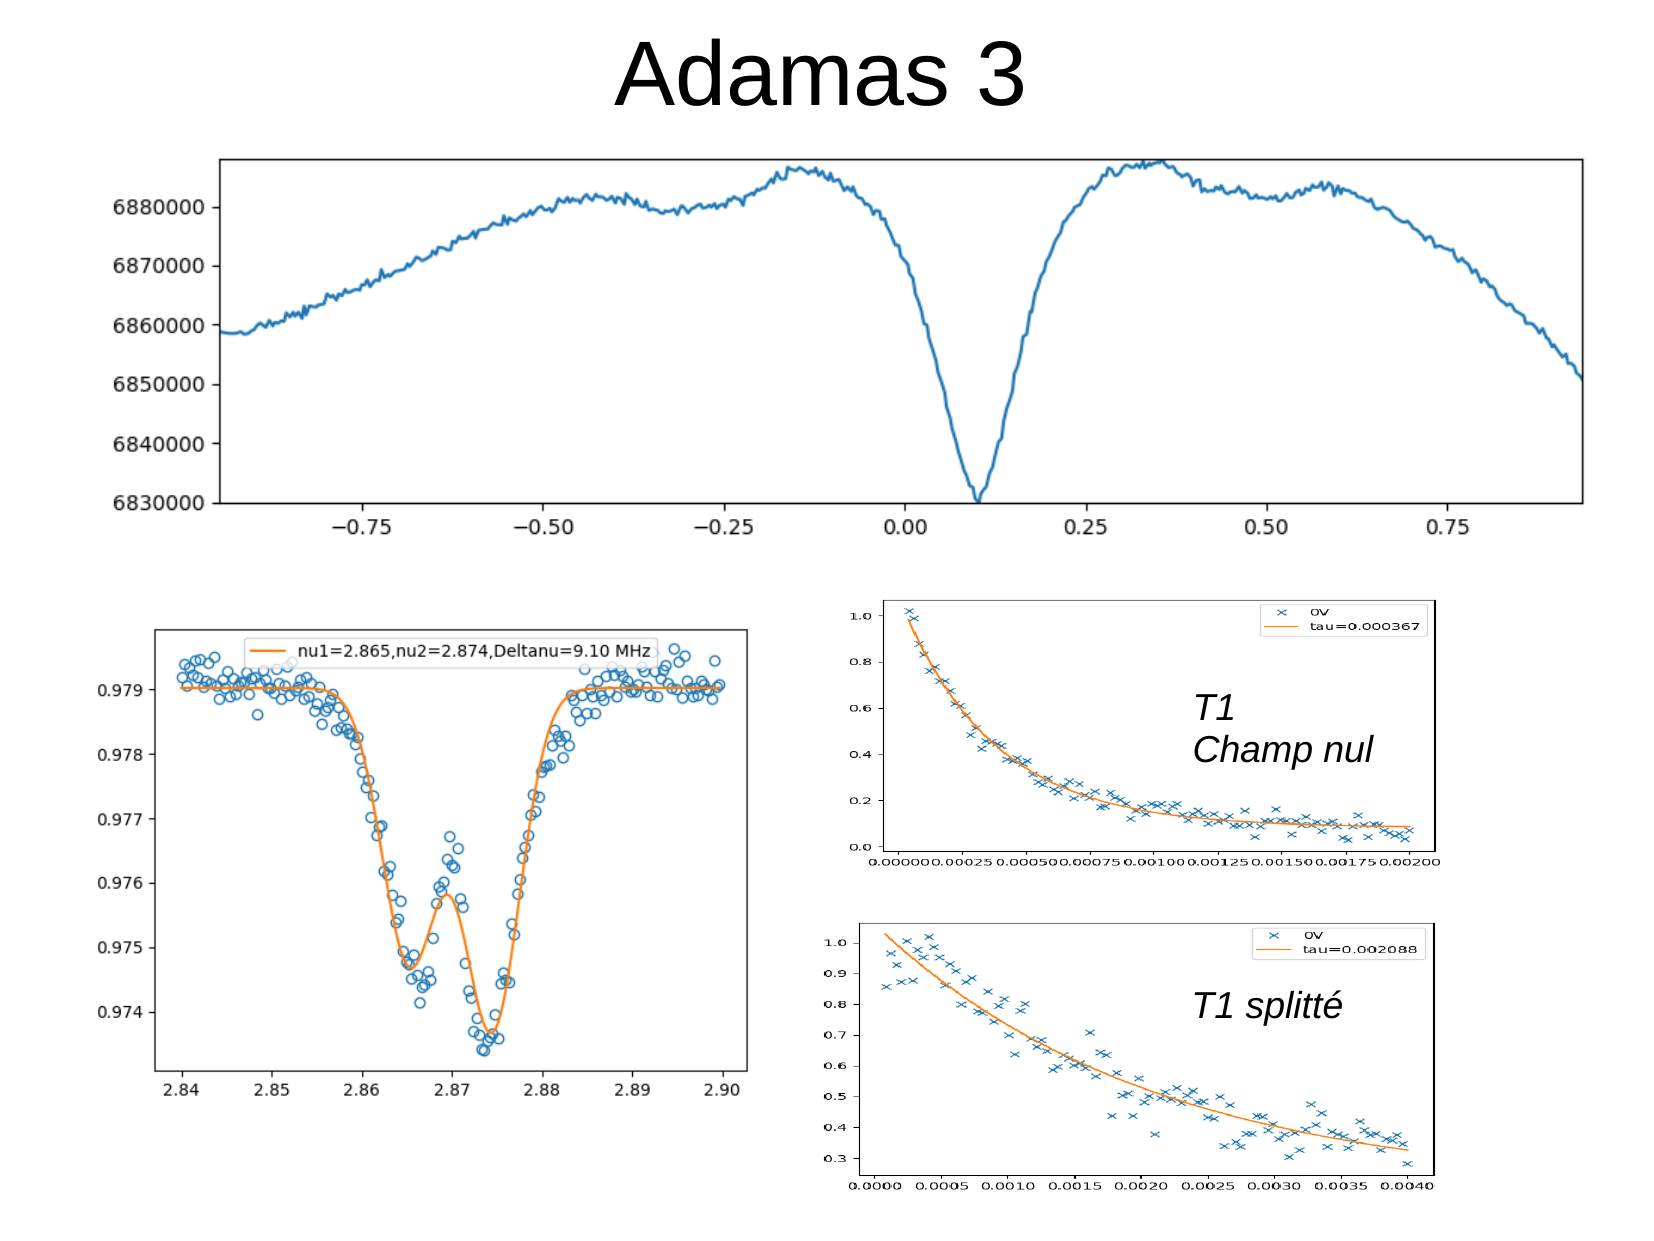

# Adamas 3
T1
Champ nul
T1 splitté